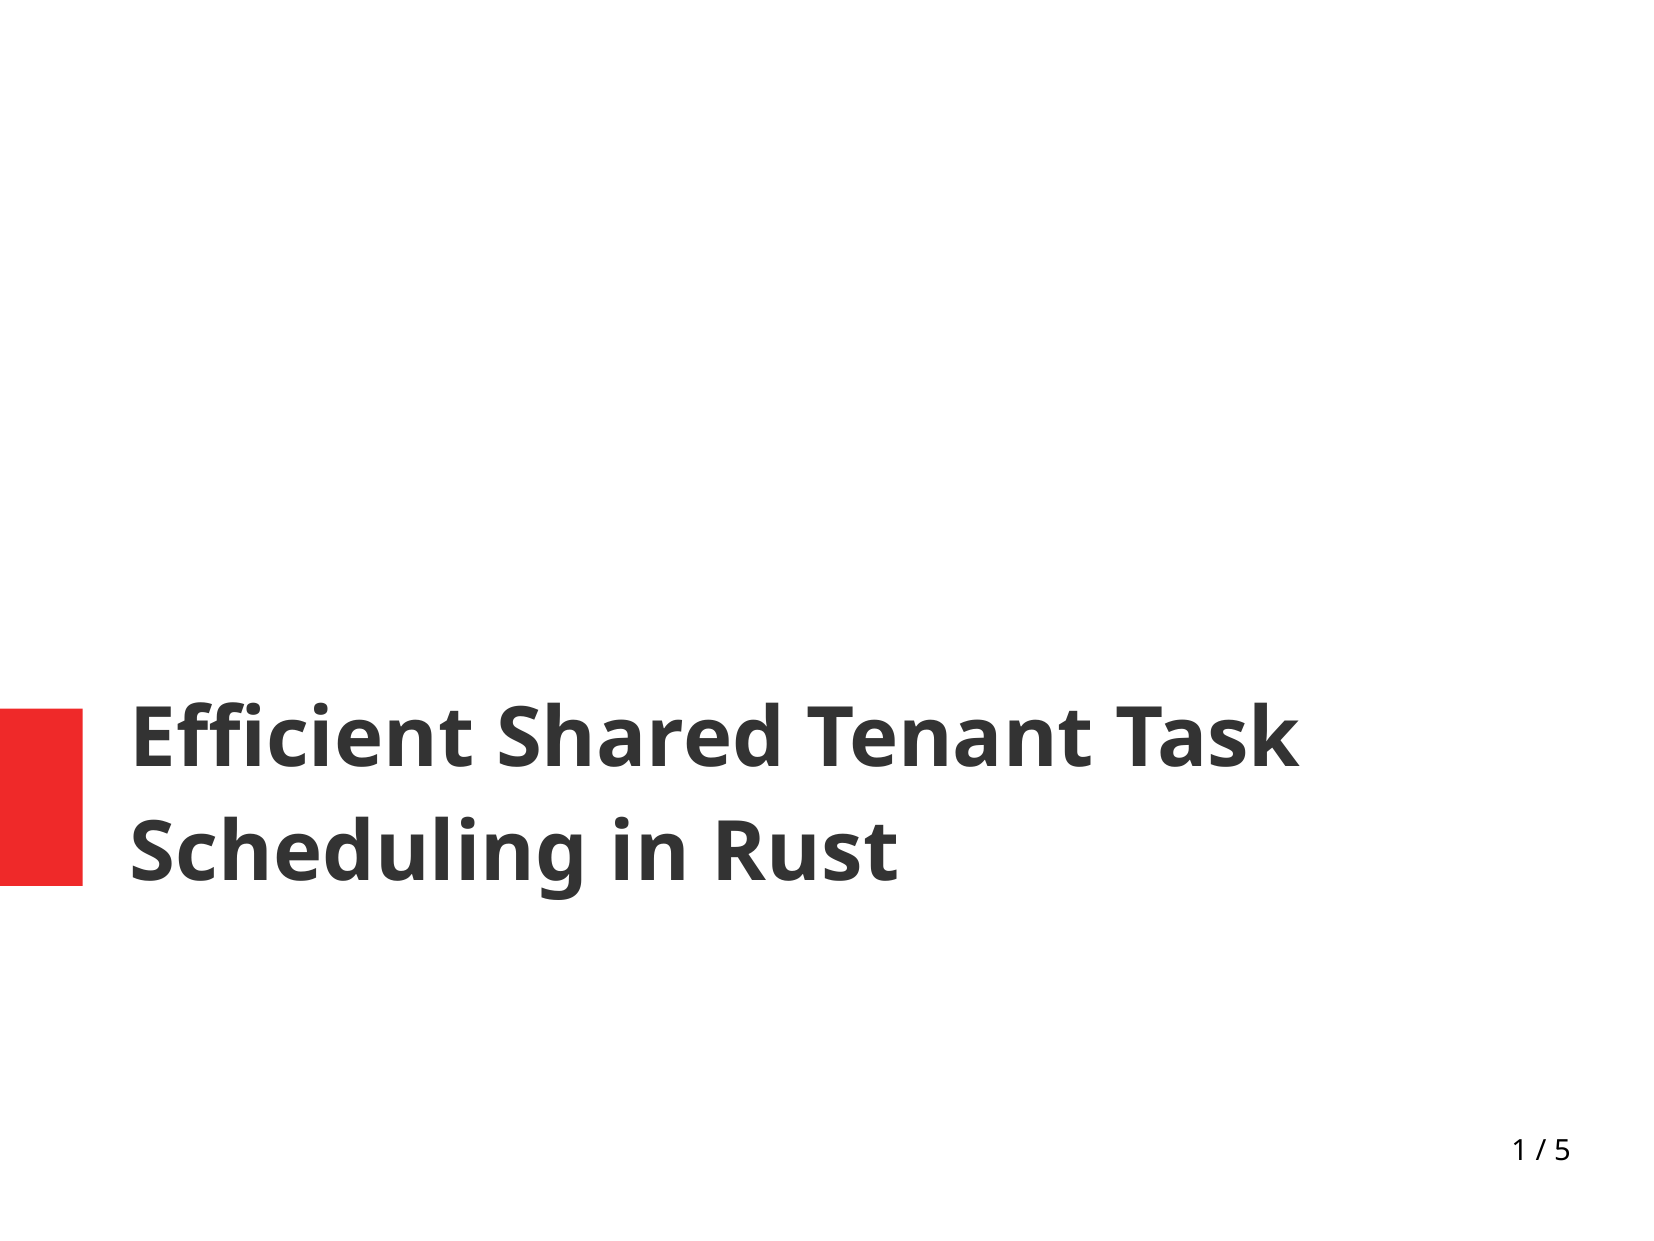

# Efficient Shared Tenant Task Scheduling in Rust
1